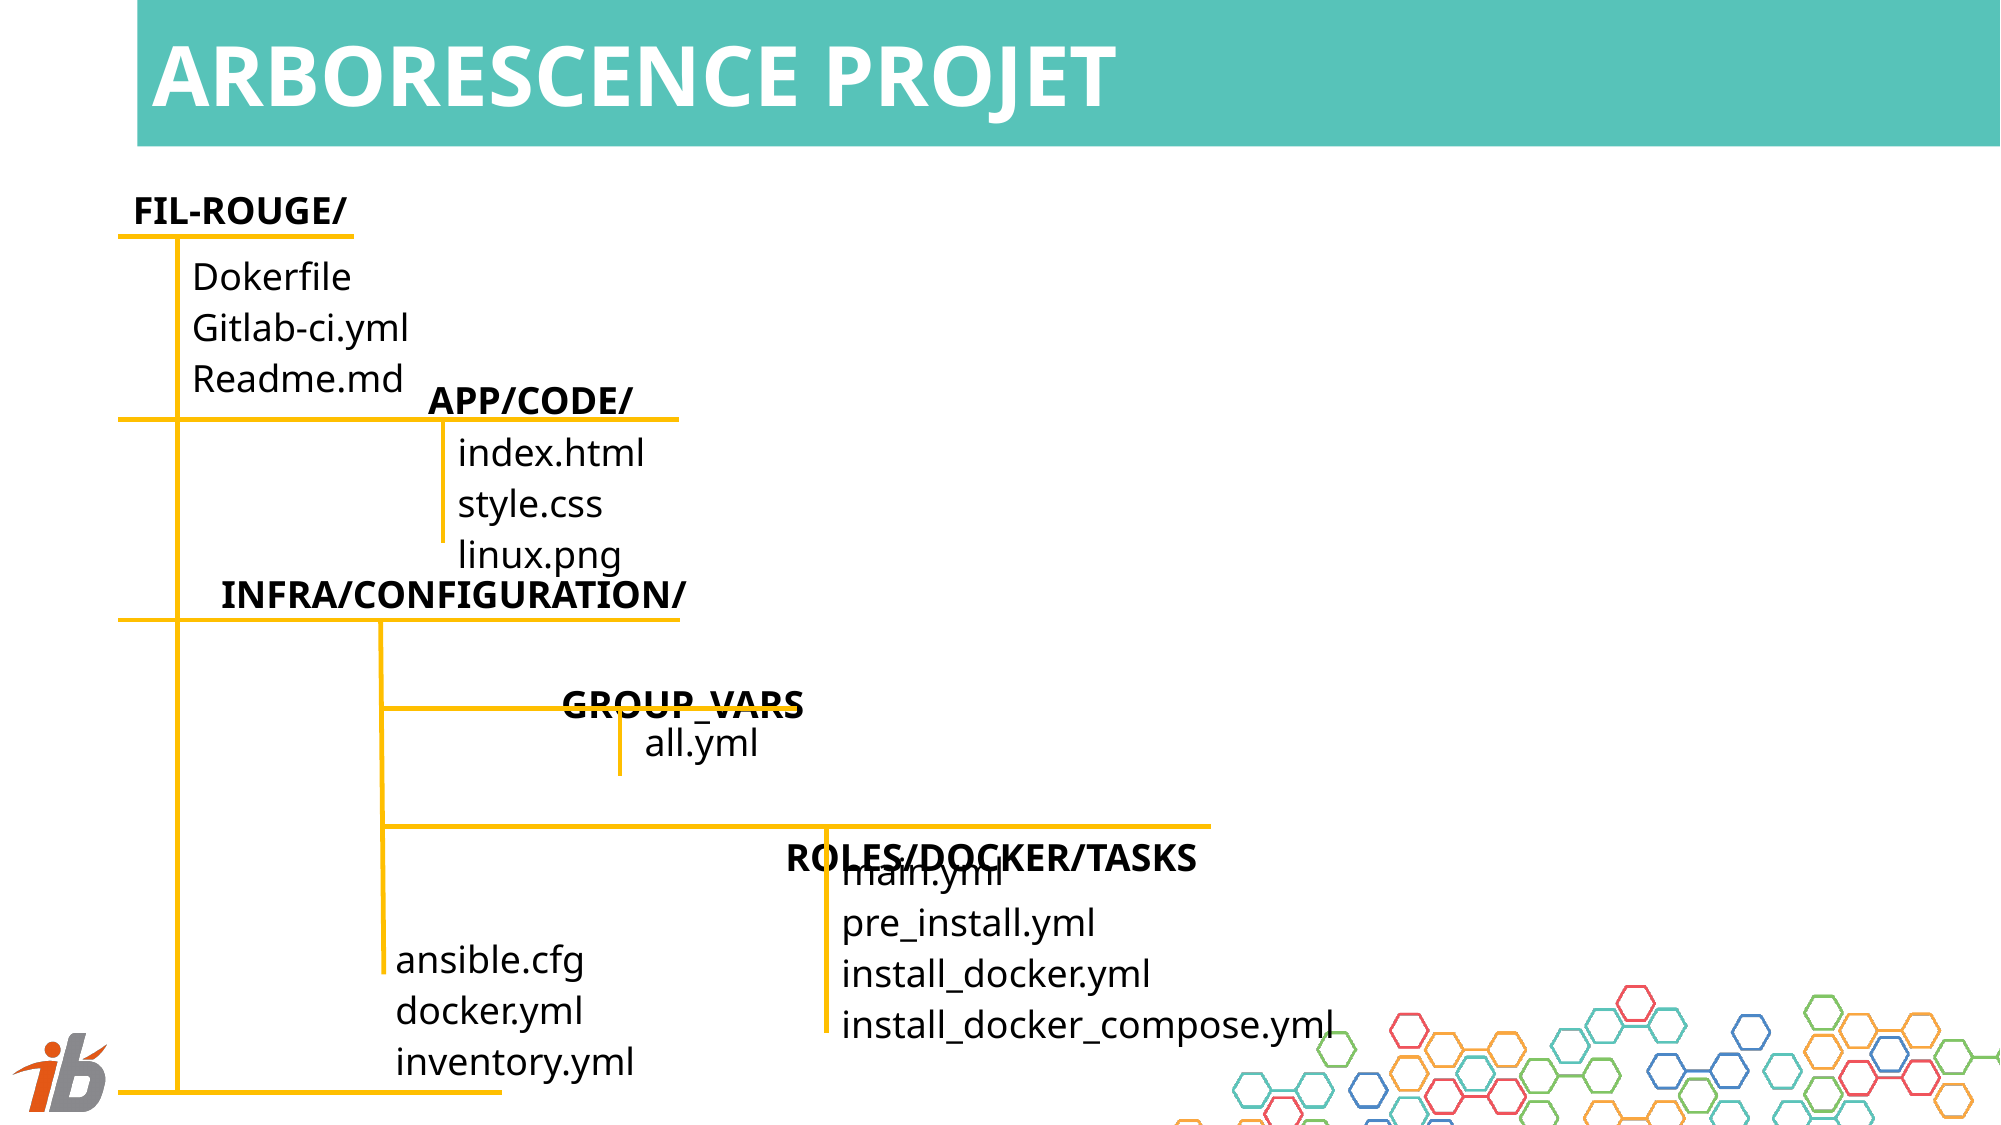

# ARBORESCENCE PROJET
FIL-ROUGE/
Dokerfile
Gitlab-ci.yml
Readme.md
 APP/CODE/
index.html
style.css
linux.png
INFRA/CONFIGURATION/
 GROUP_VARS
 ROLES/DOCKER/TASKS
ansible.cfg
docker.yml
inventory.yml
 all.yml
main.yml
pre_install.yml
install_docker.yml
install_docker_compose.yml